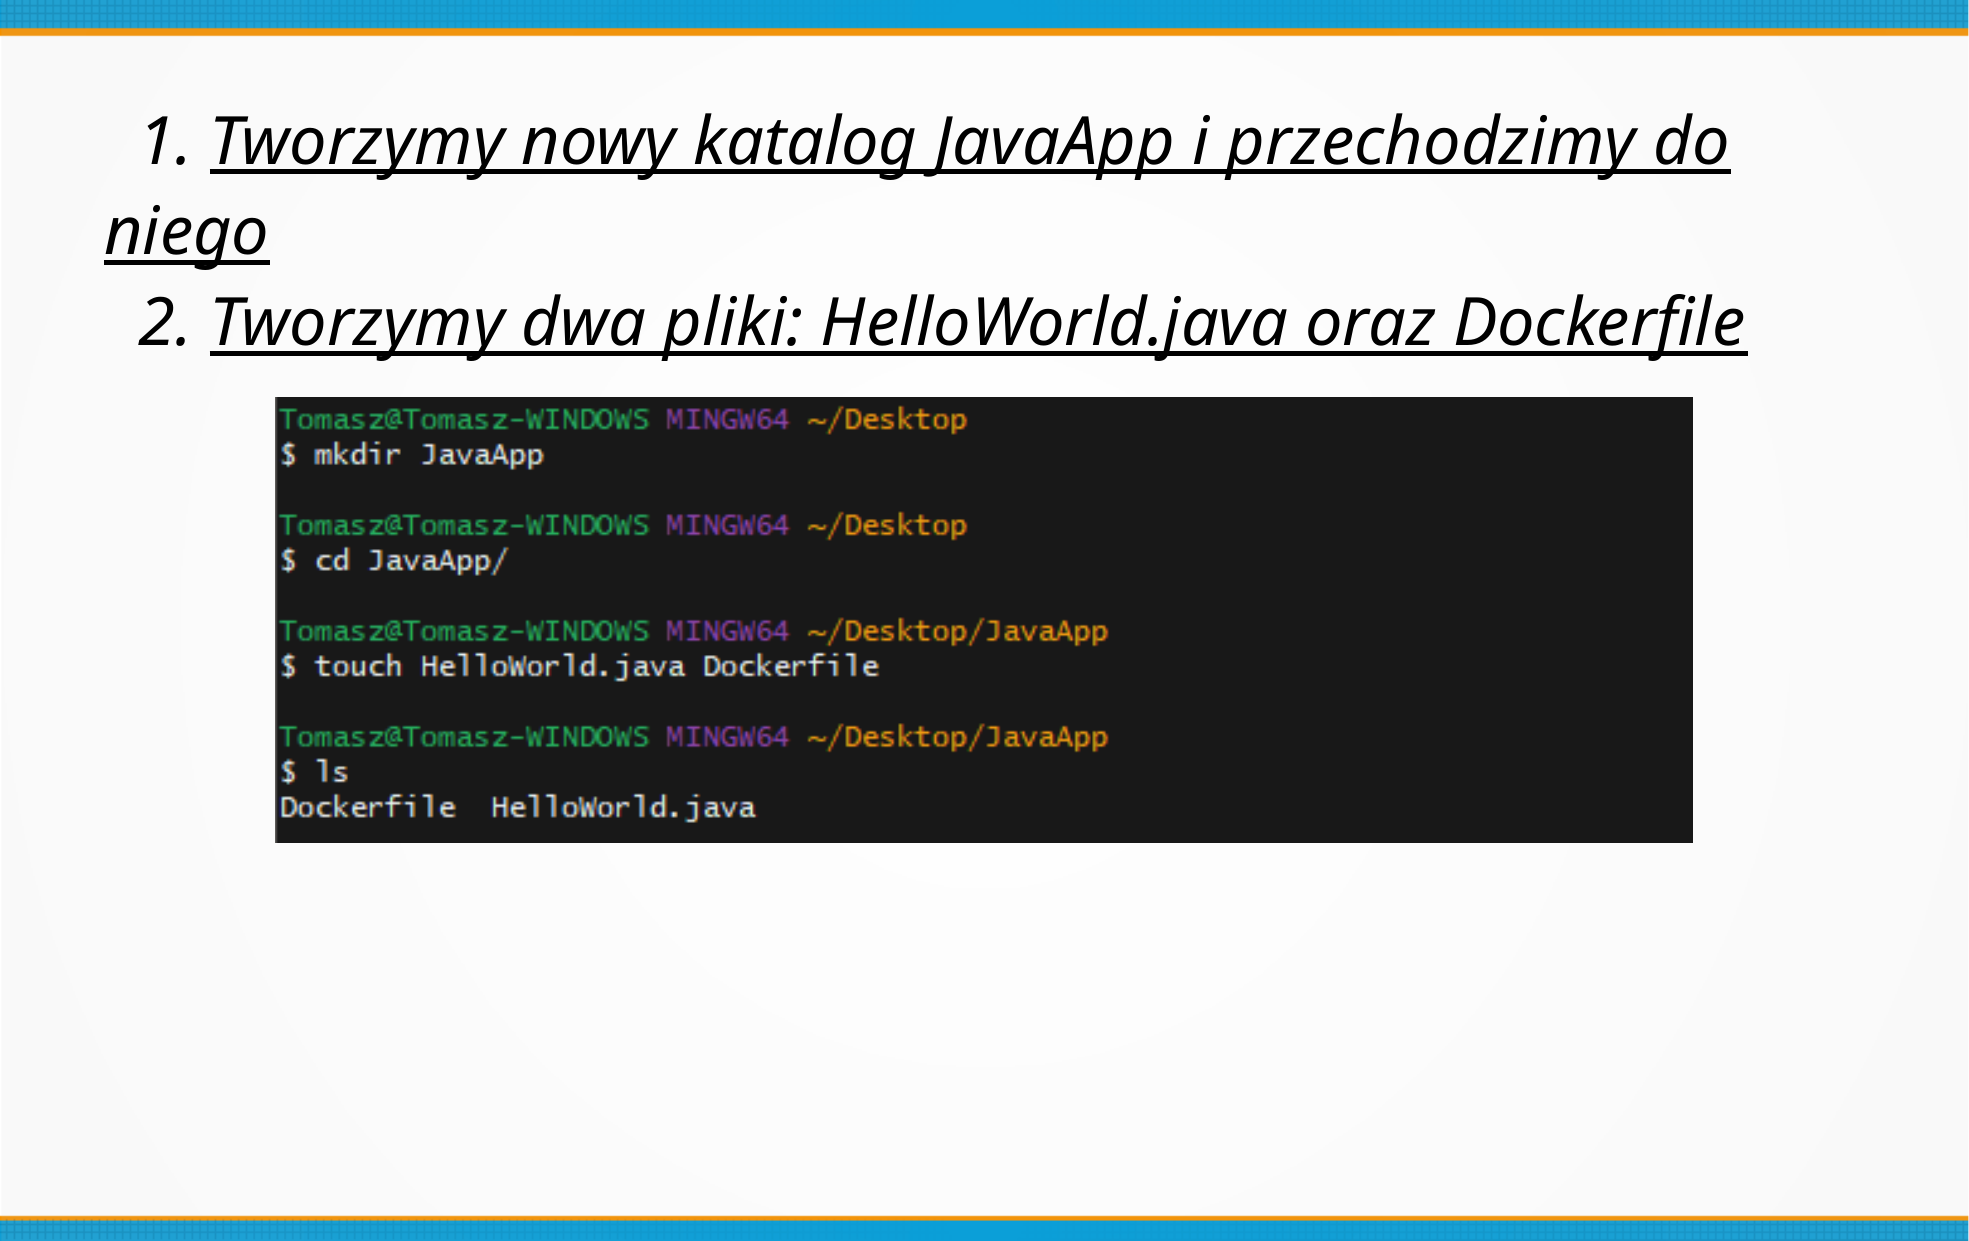

1. Tworzymy nowy katalog JavaApp i przechodzimy do niego
 2. Tworzymy dwa pliki: HelloWorld.java oraz Dockerfile
#